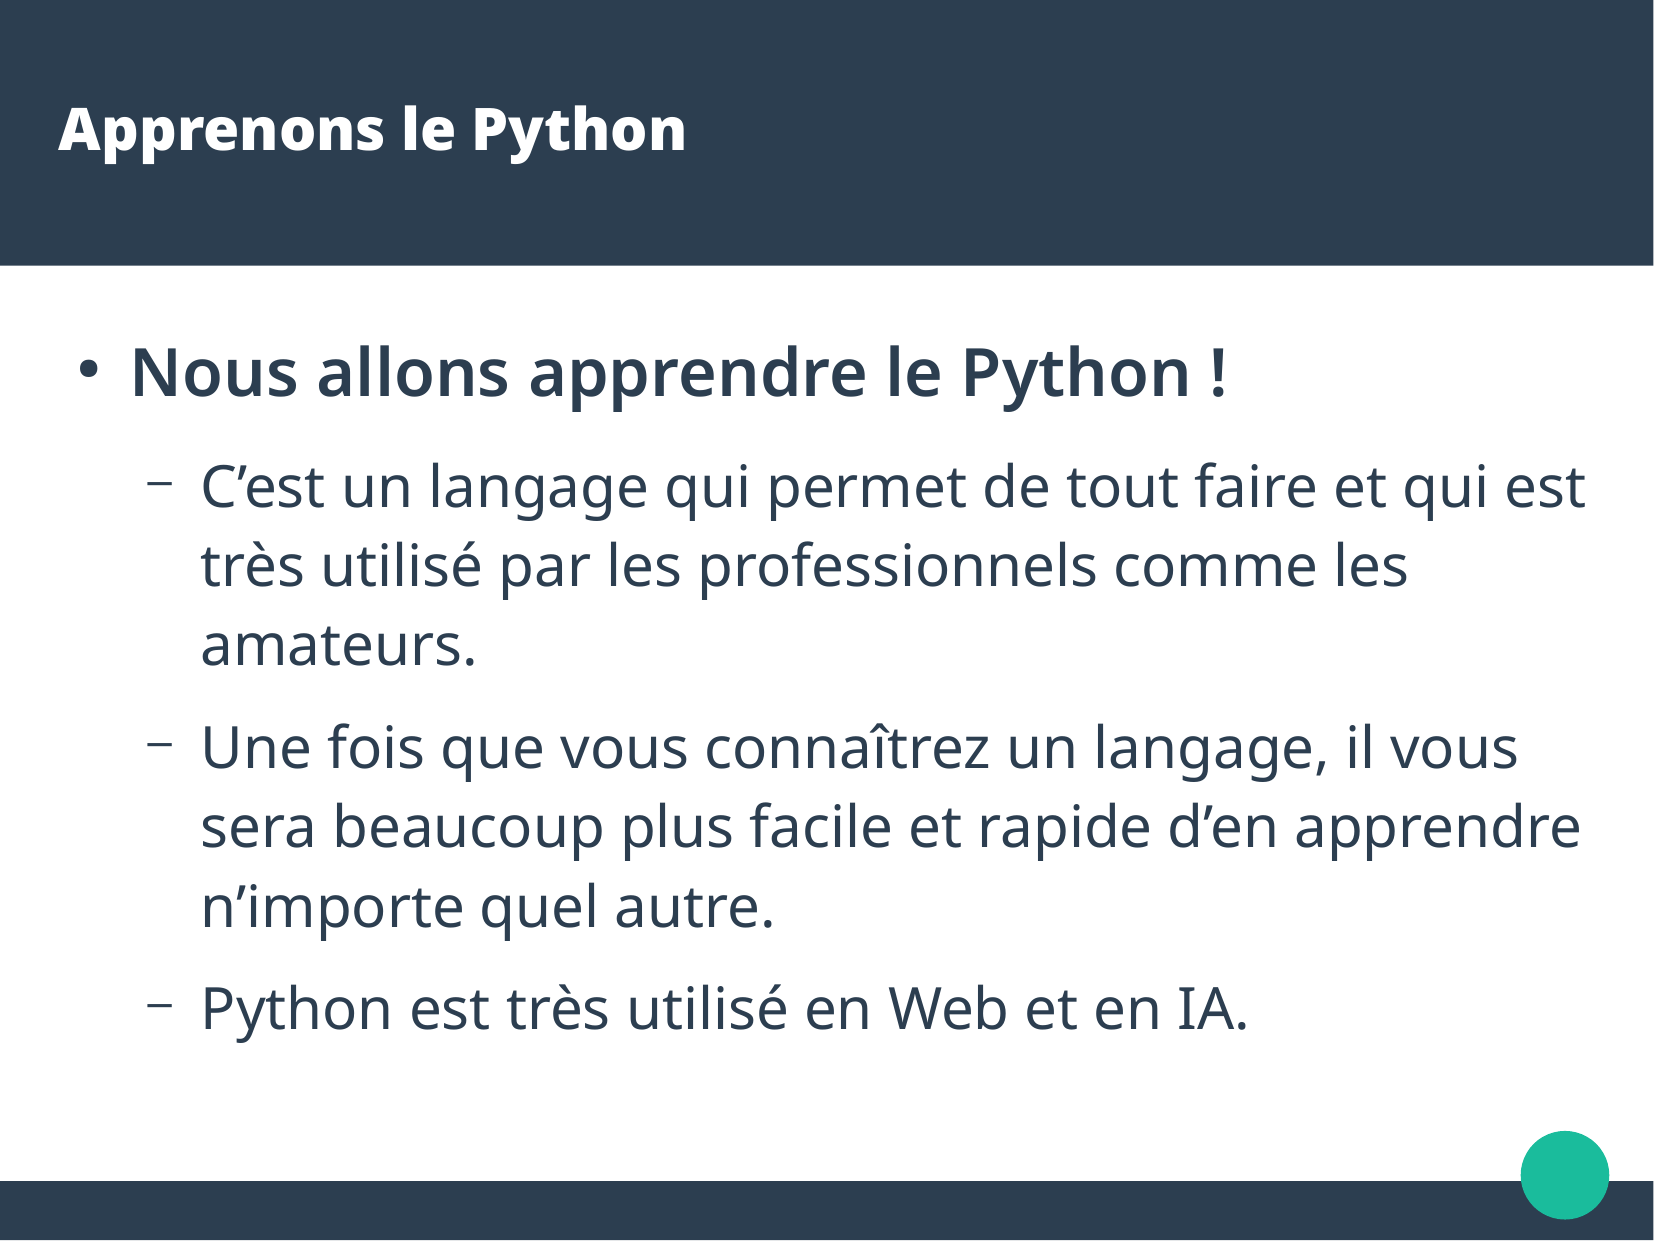

# Apprenons le Python
Nous allons apprendre le Python !
C’est un langage qui permet de tout faire et qui est très utilisé par les professionnels comme les amateurs.
Une fois que vous connaîtrez un langage, il vous sera beaucoup plus facile et rapide d’en apprendre n’importe quel autre.
Python est très utilisé en Web et en IA.